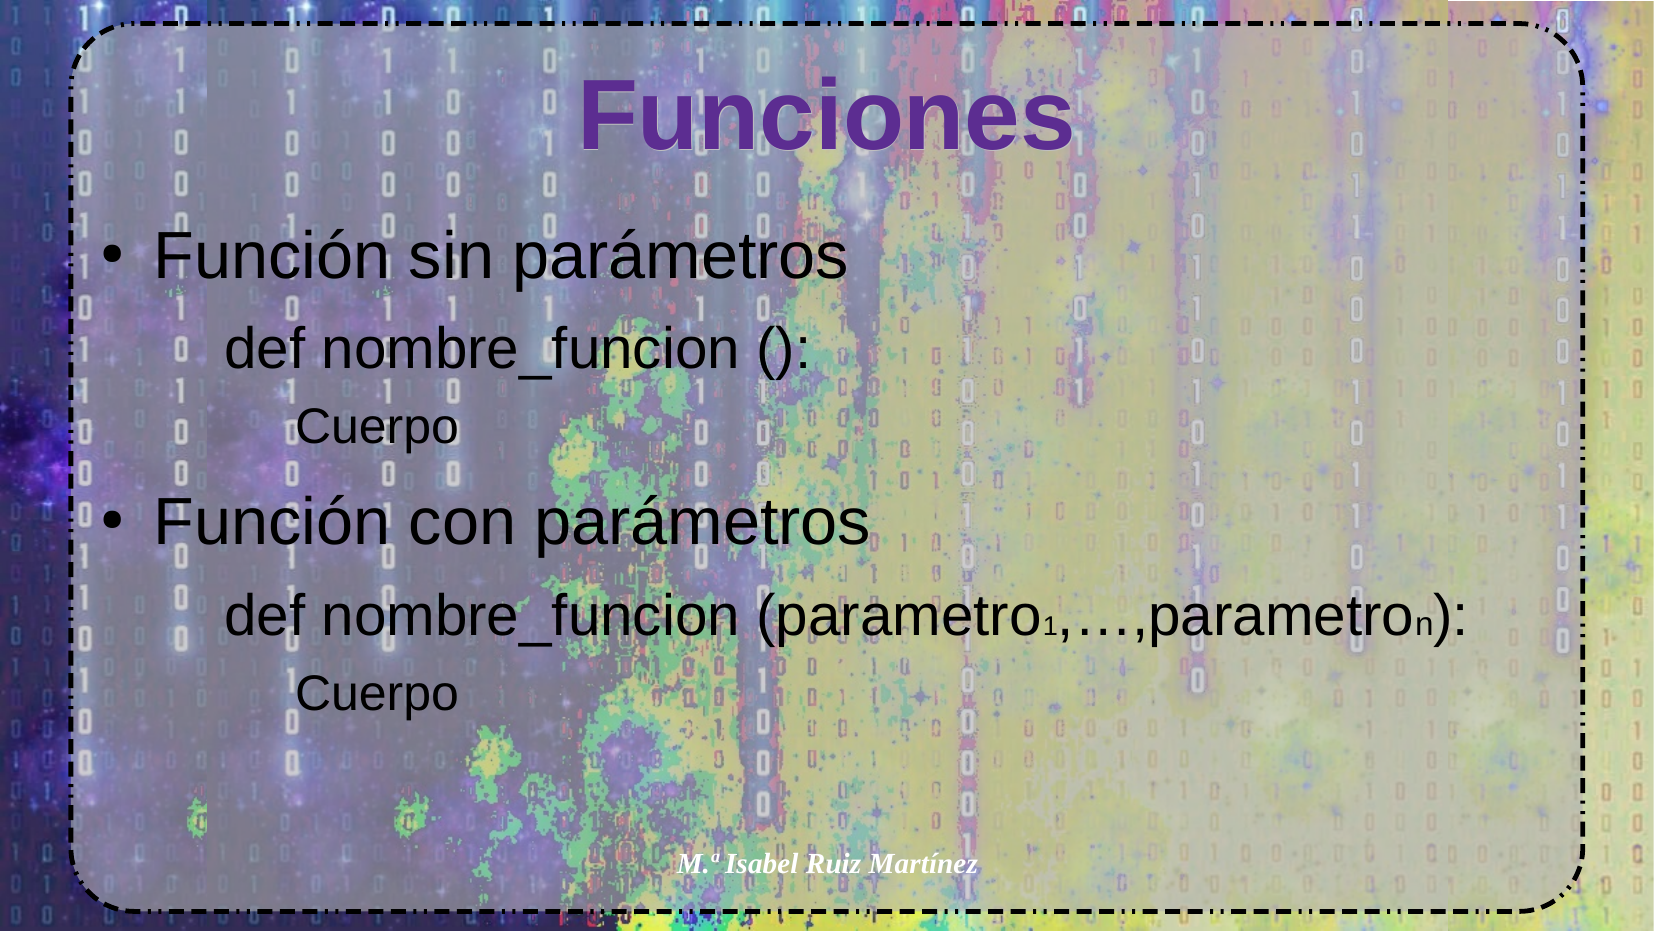

# Funciones
Función sin parámetros
def nombre_funcion ():
Cuerpo
Función con parámetros
def nombre_funcion (parametro1,…,parametron):
Cuerpo